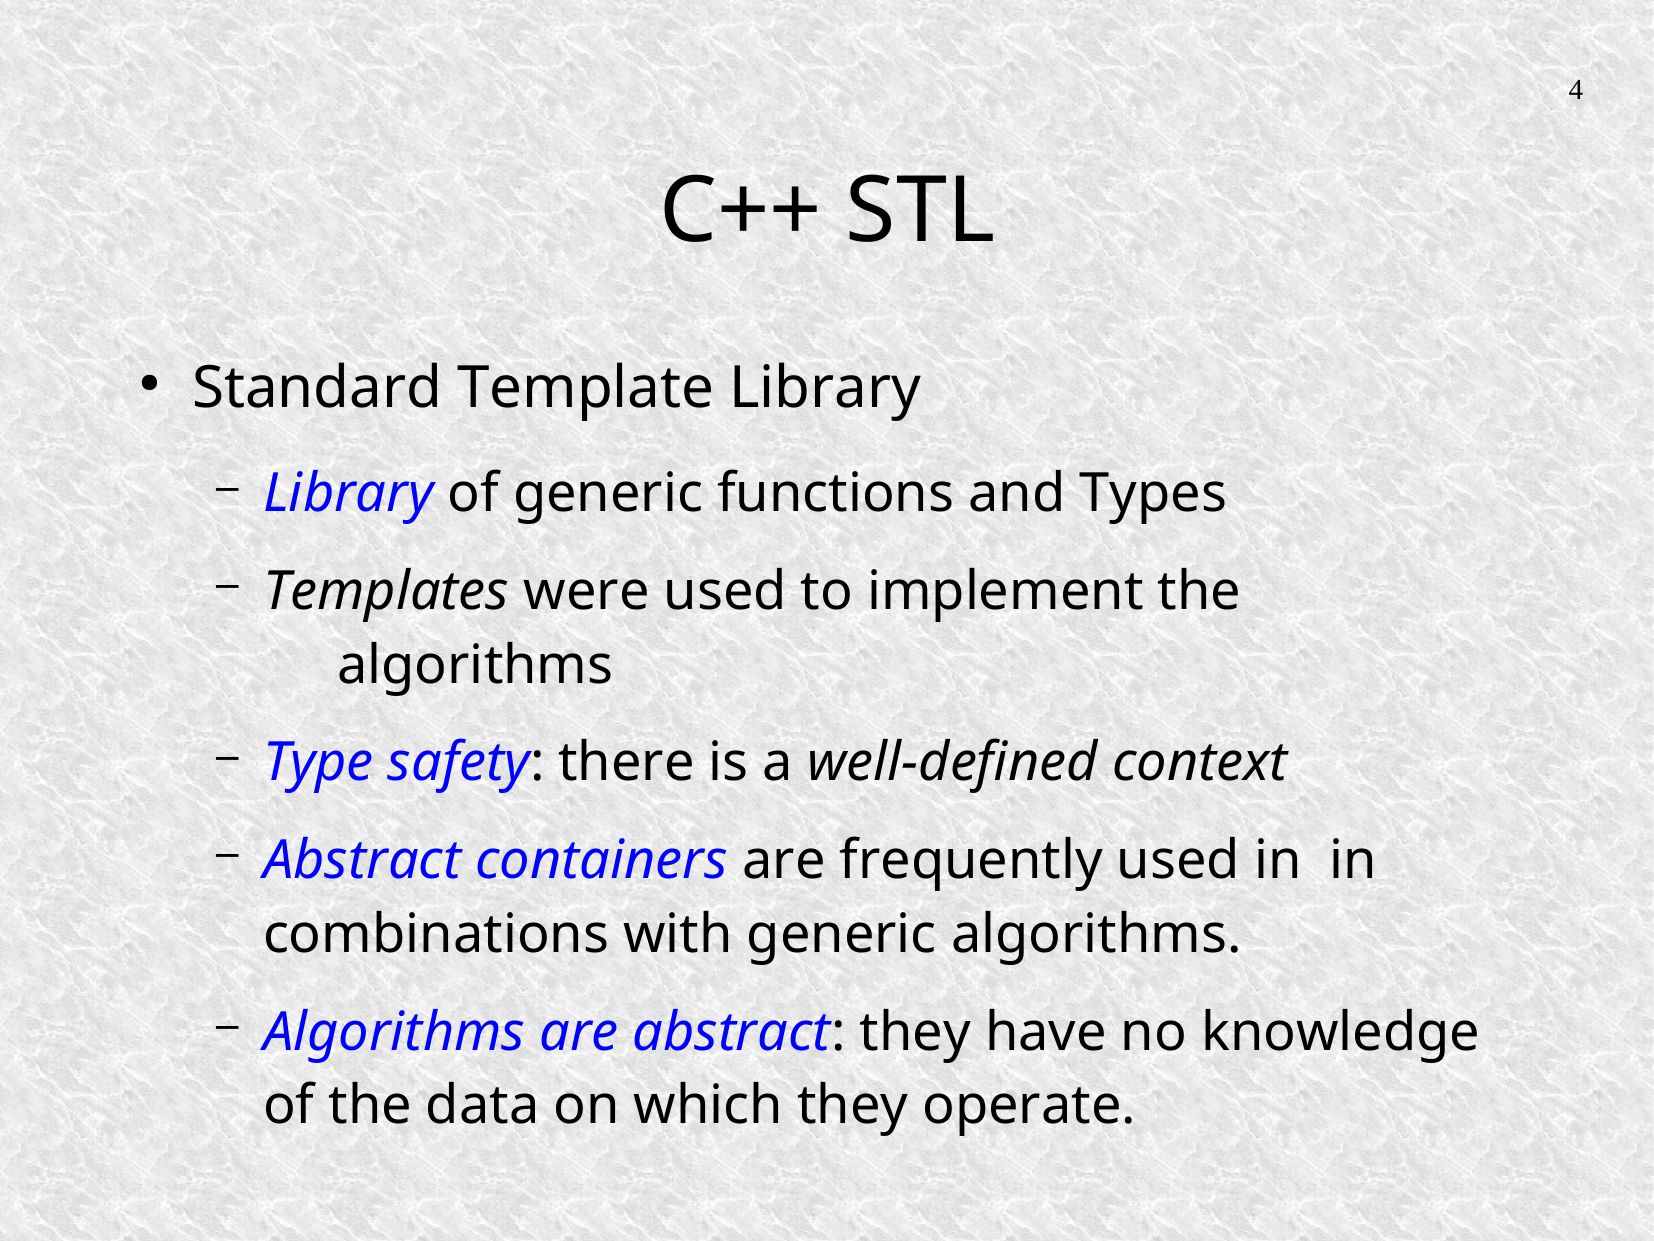

4
# C++ STL
Standard Template Library
Library of generic functions and Types
Templates were used to implement the
	algorithms
Type safety: there is a well-defined context
Abstract containers are frequently used in in combinations with generic algorithms.
Algorithms are abstract: they have no knowledge of the data on which they operate.